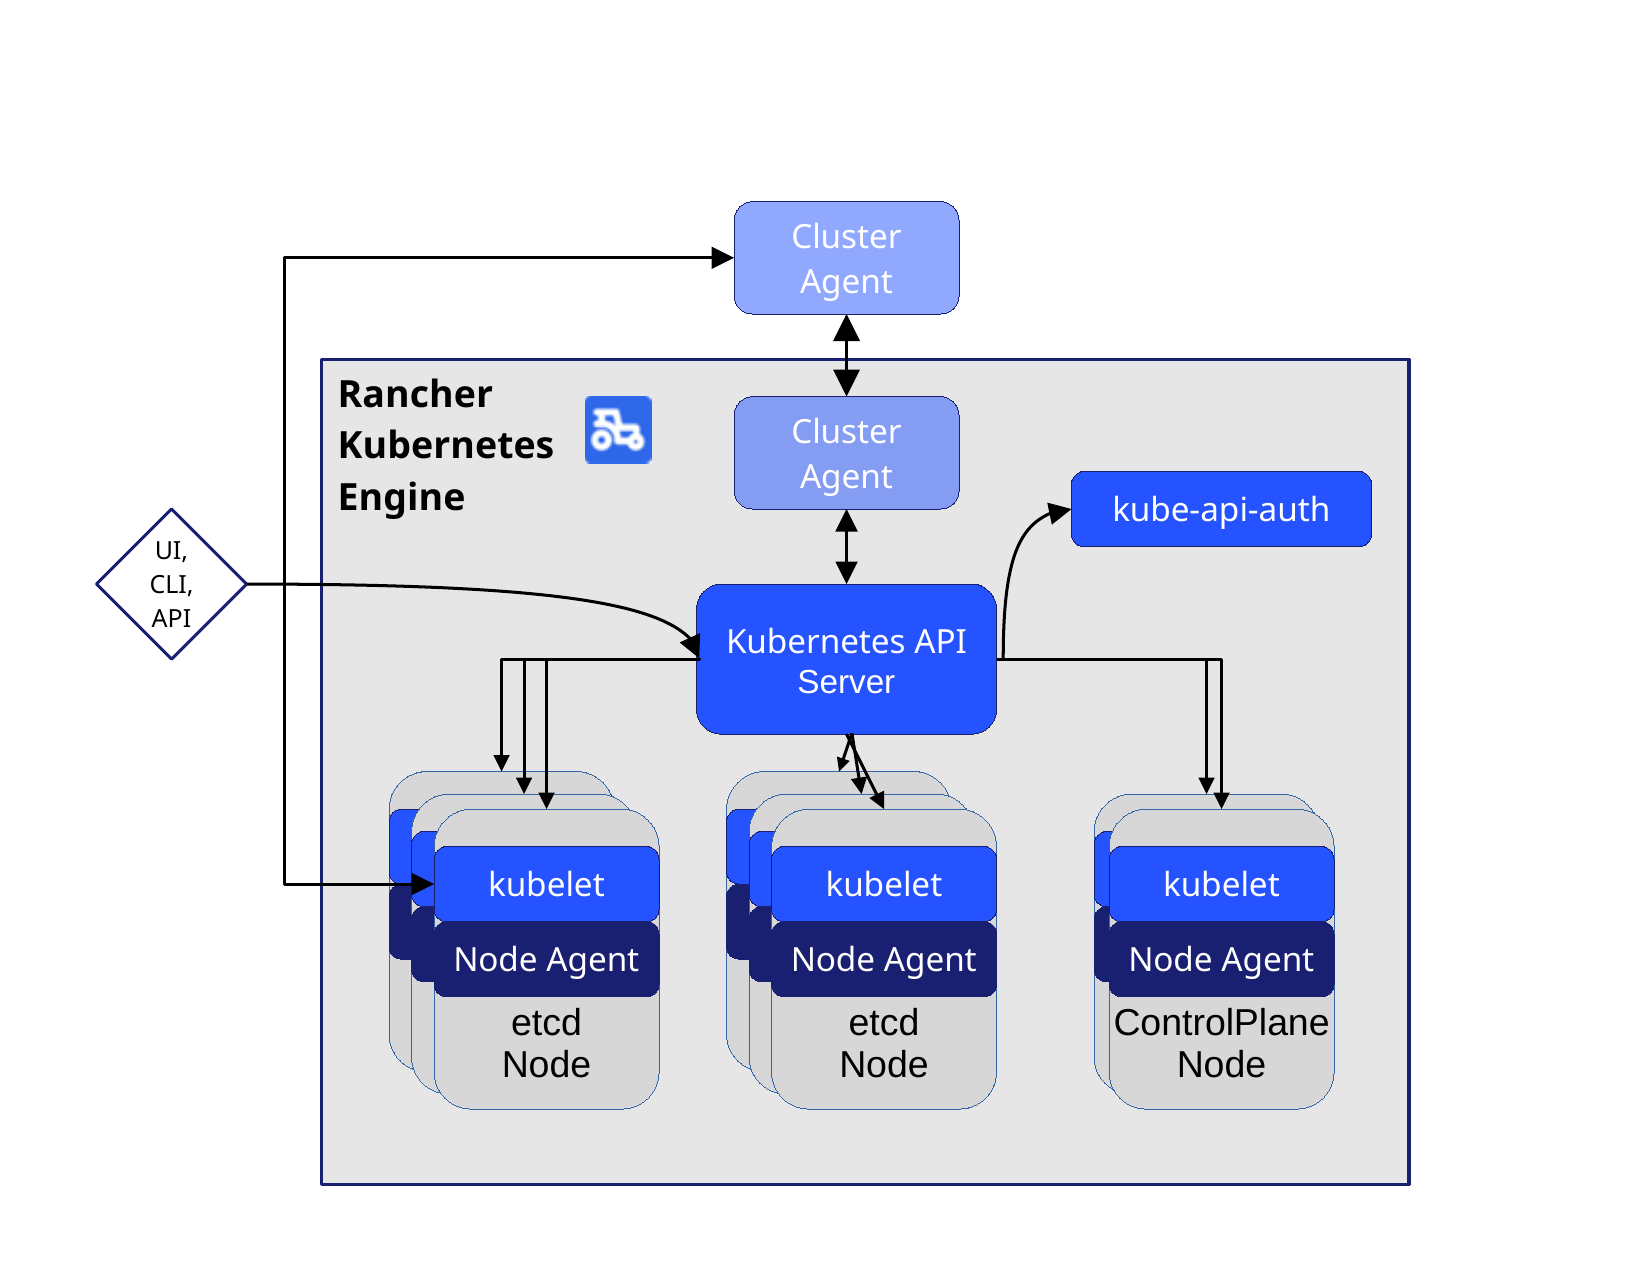

Cluster
Agent
Rancher
Kubernetes
Engine
Cluster
Agent
kube-api-auth
UI,
CLI,
API
Kubernetes API
Server
etcd
Node
etcd
Node
kubelet
Node Agent
ControlPlane
Node
kubelet
Node Agent
kubelet
Node Agent